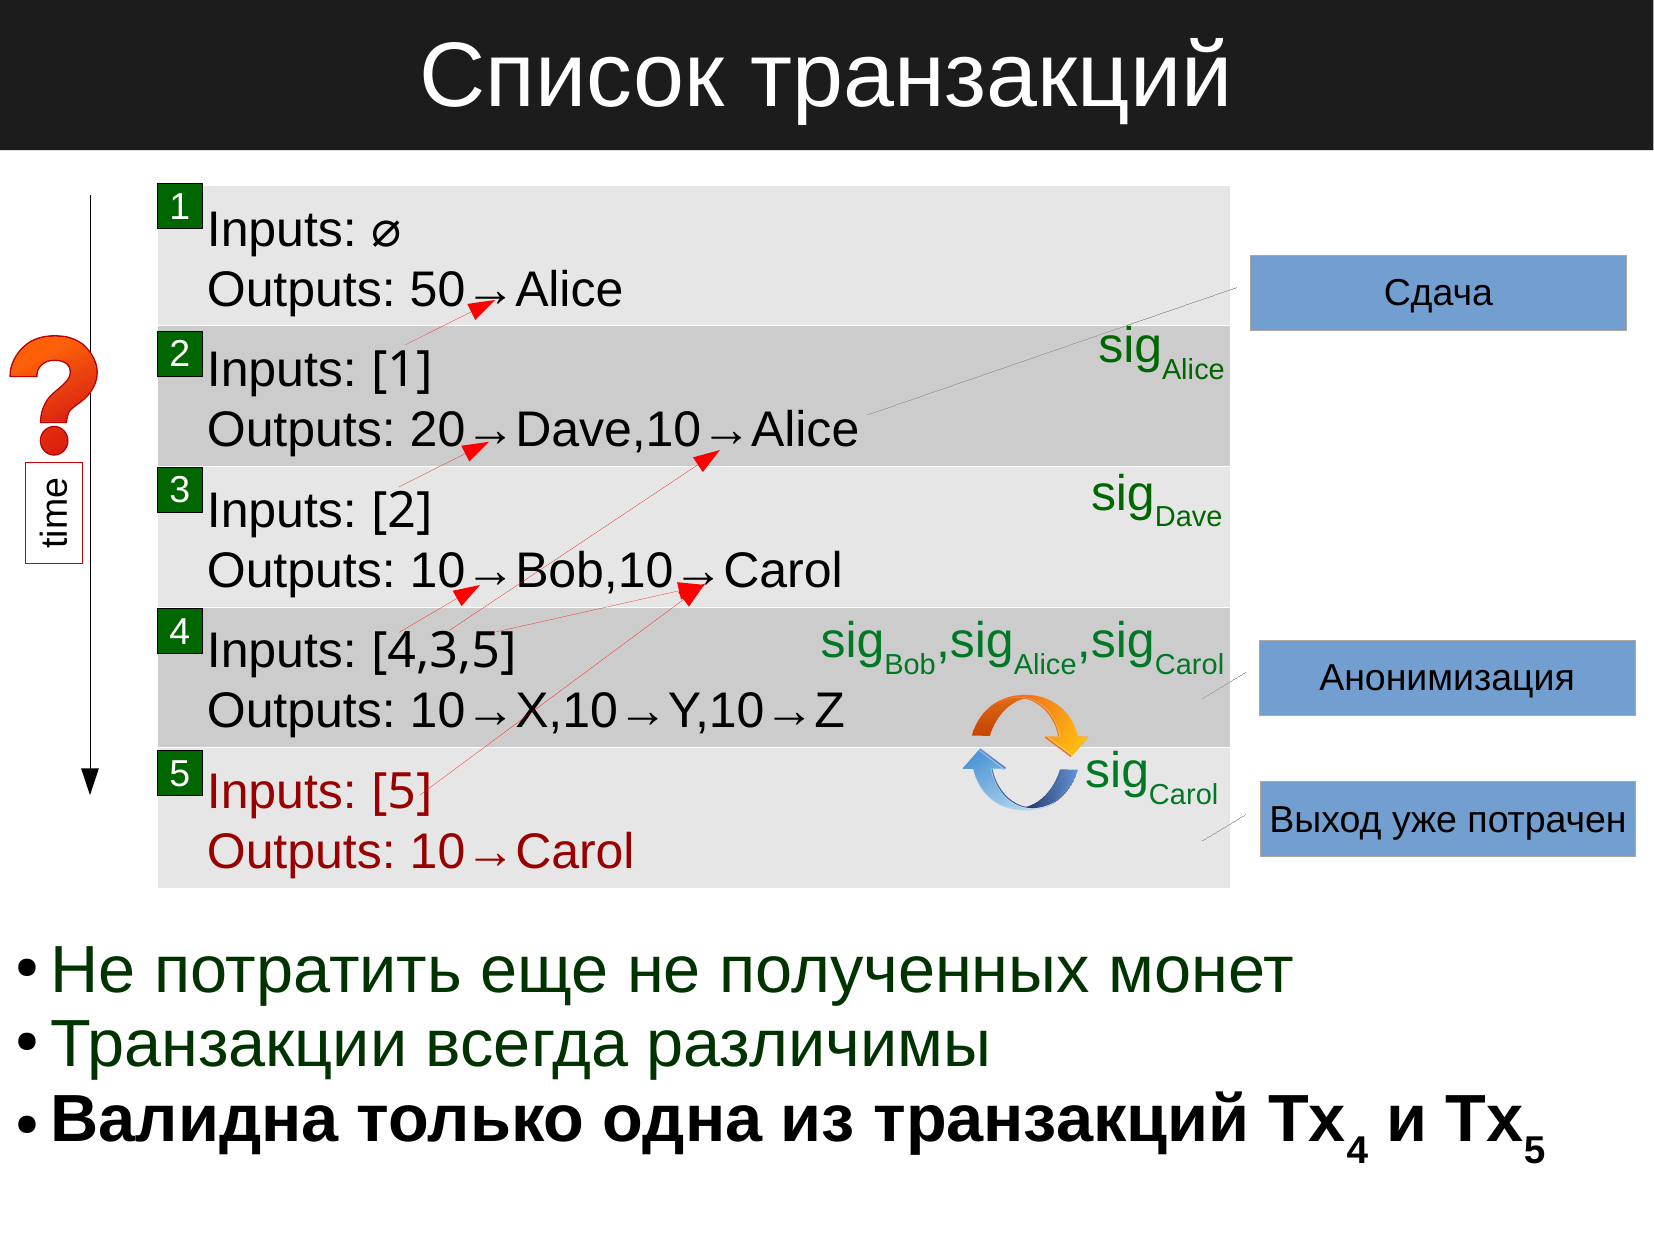

# Список транзакций
1
| Inputs: ⌀ Outputs: 50→Alice |
| --- |
| Inputs: [1] Outputs: 20→Dave,10→Alice |
| Inputs: [2] Outputs: 10→Bob,10→Carol |
| Inputs: [4,3,5] Outputs: 10→X,10→Y,10→Z |
| Inputs: [5] Outputs: 10→Carol |
Сдача
sigAlice
2
sigDave
3
time
sigBob,sigAlice,sigCarol
4
Анонимизация
sigCarol
5
Выход уже потрачен
Не потратить еще не полученных монет
Транзакции всегда различимы
Валидна только одна из транзакций Tx4 и Tx5